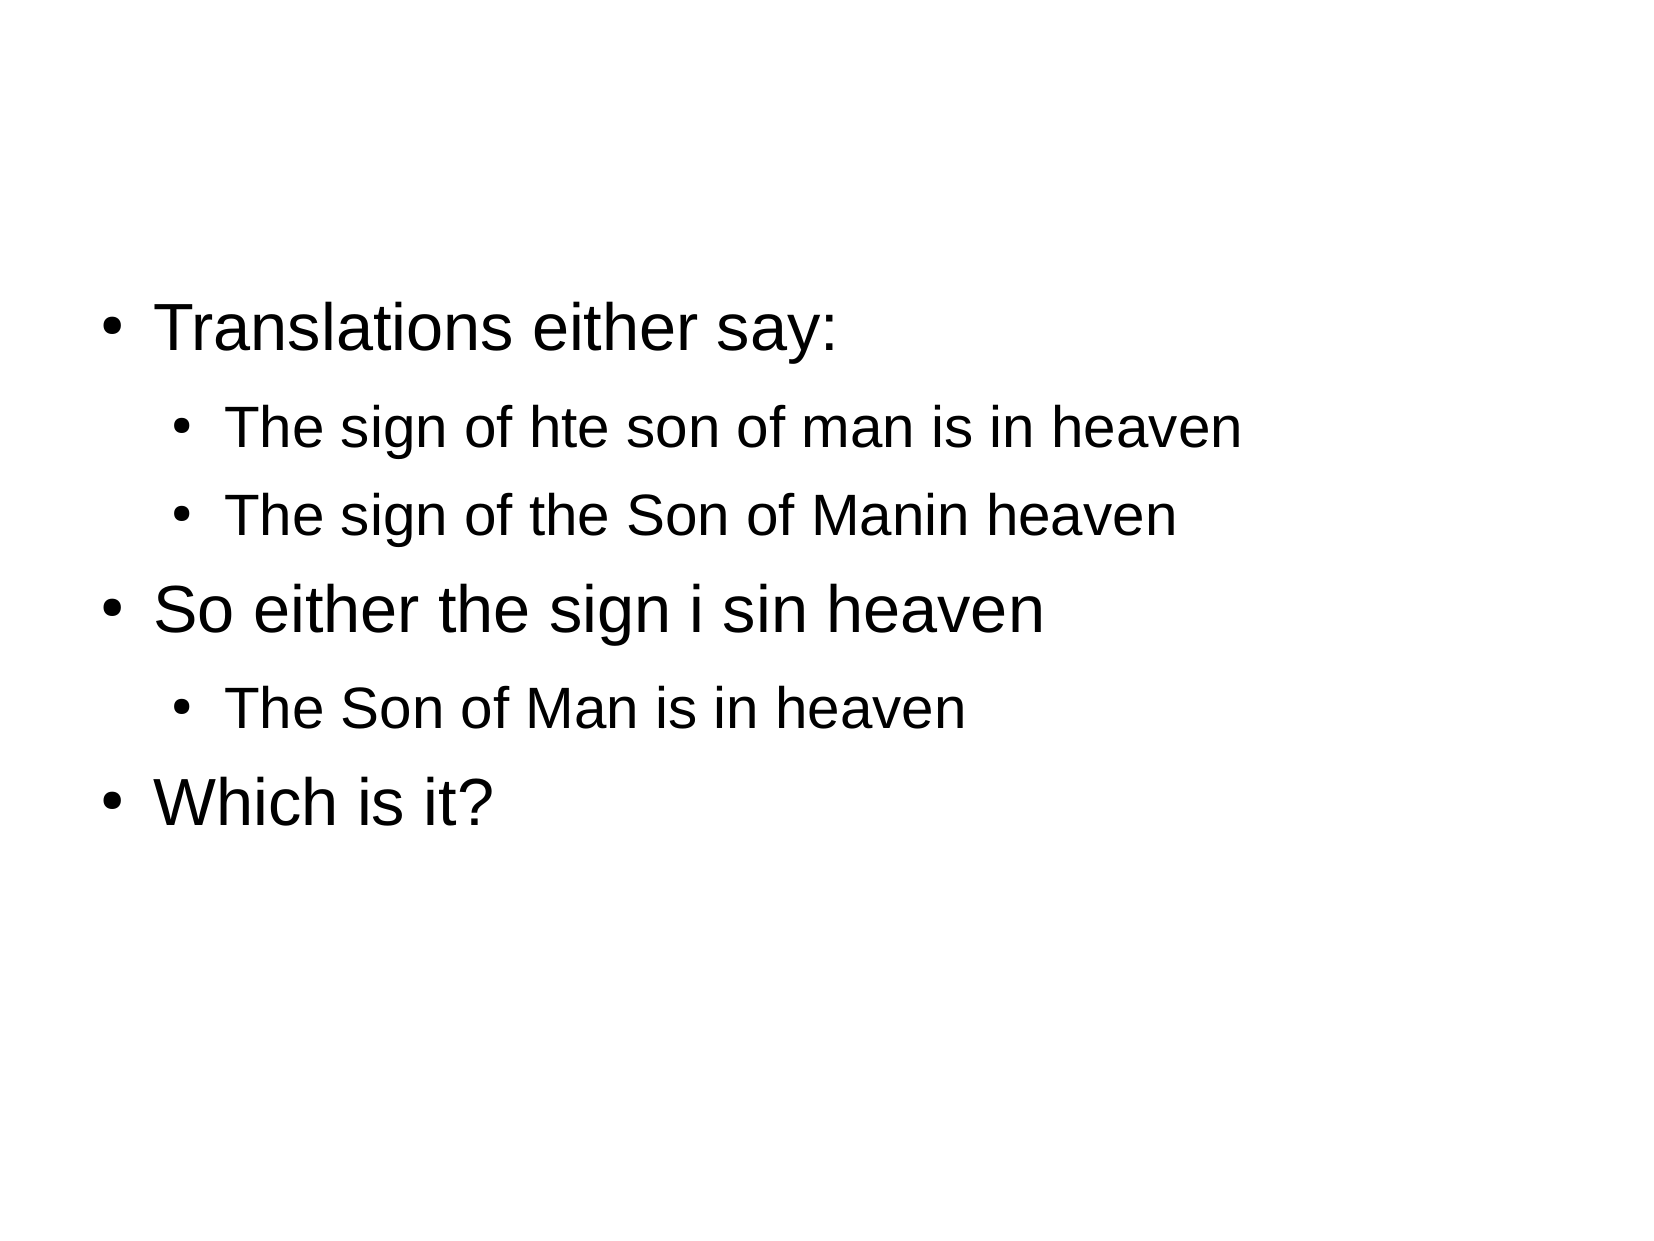

#
Translations either say:
The sign of hte son of man is in heaven
The sign of the Son of Manin heaven
So either the sign i sin heaven
The Son of Man is in heaven
Which is it?